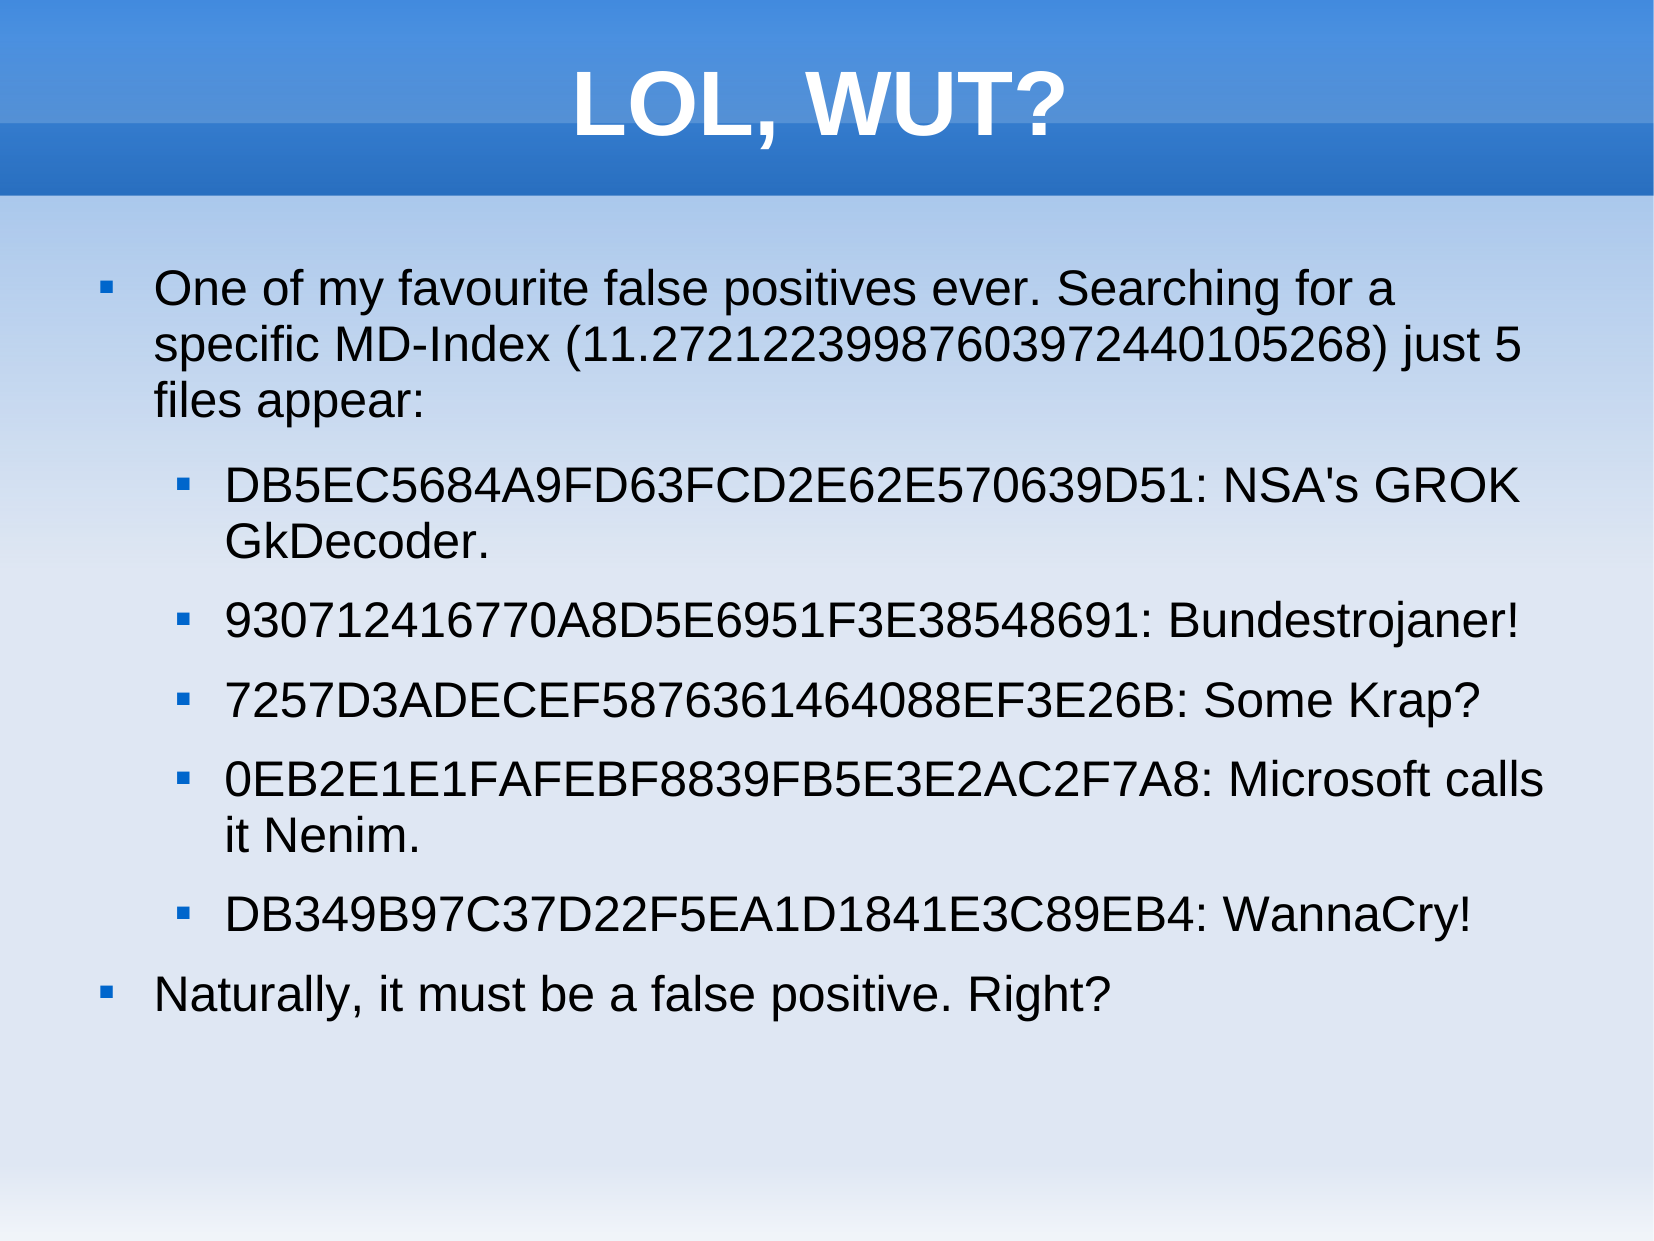

# LOL, WUT?
One of my favourite false positives ever. Searching for a specific MD-Index (11.27212239987603972440105268) just 5 files appear:
DB5EC5684A9FD63FCD2E62E570639D51: NSA's GROK GkDecoder.
930712416770A8D5E6951F3E38548691: Bundestrojaner!
7257D3ADECEF5876361464088EF3E26B: Some Krap?
0EB2E1E1FAFEBF8839FB5E3E2AC2F7A8: Microsoft calls it Nenim.
DB349B97C37D22F5EA1D1841E3C89EB4: WannaCry!
Naturally, it must be a false positive. Right?